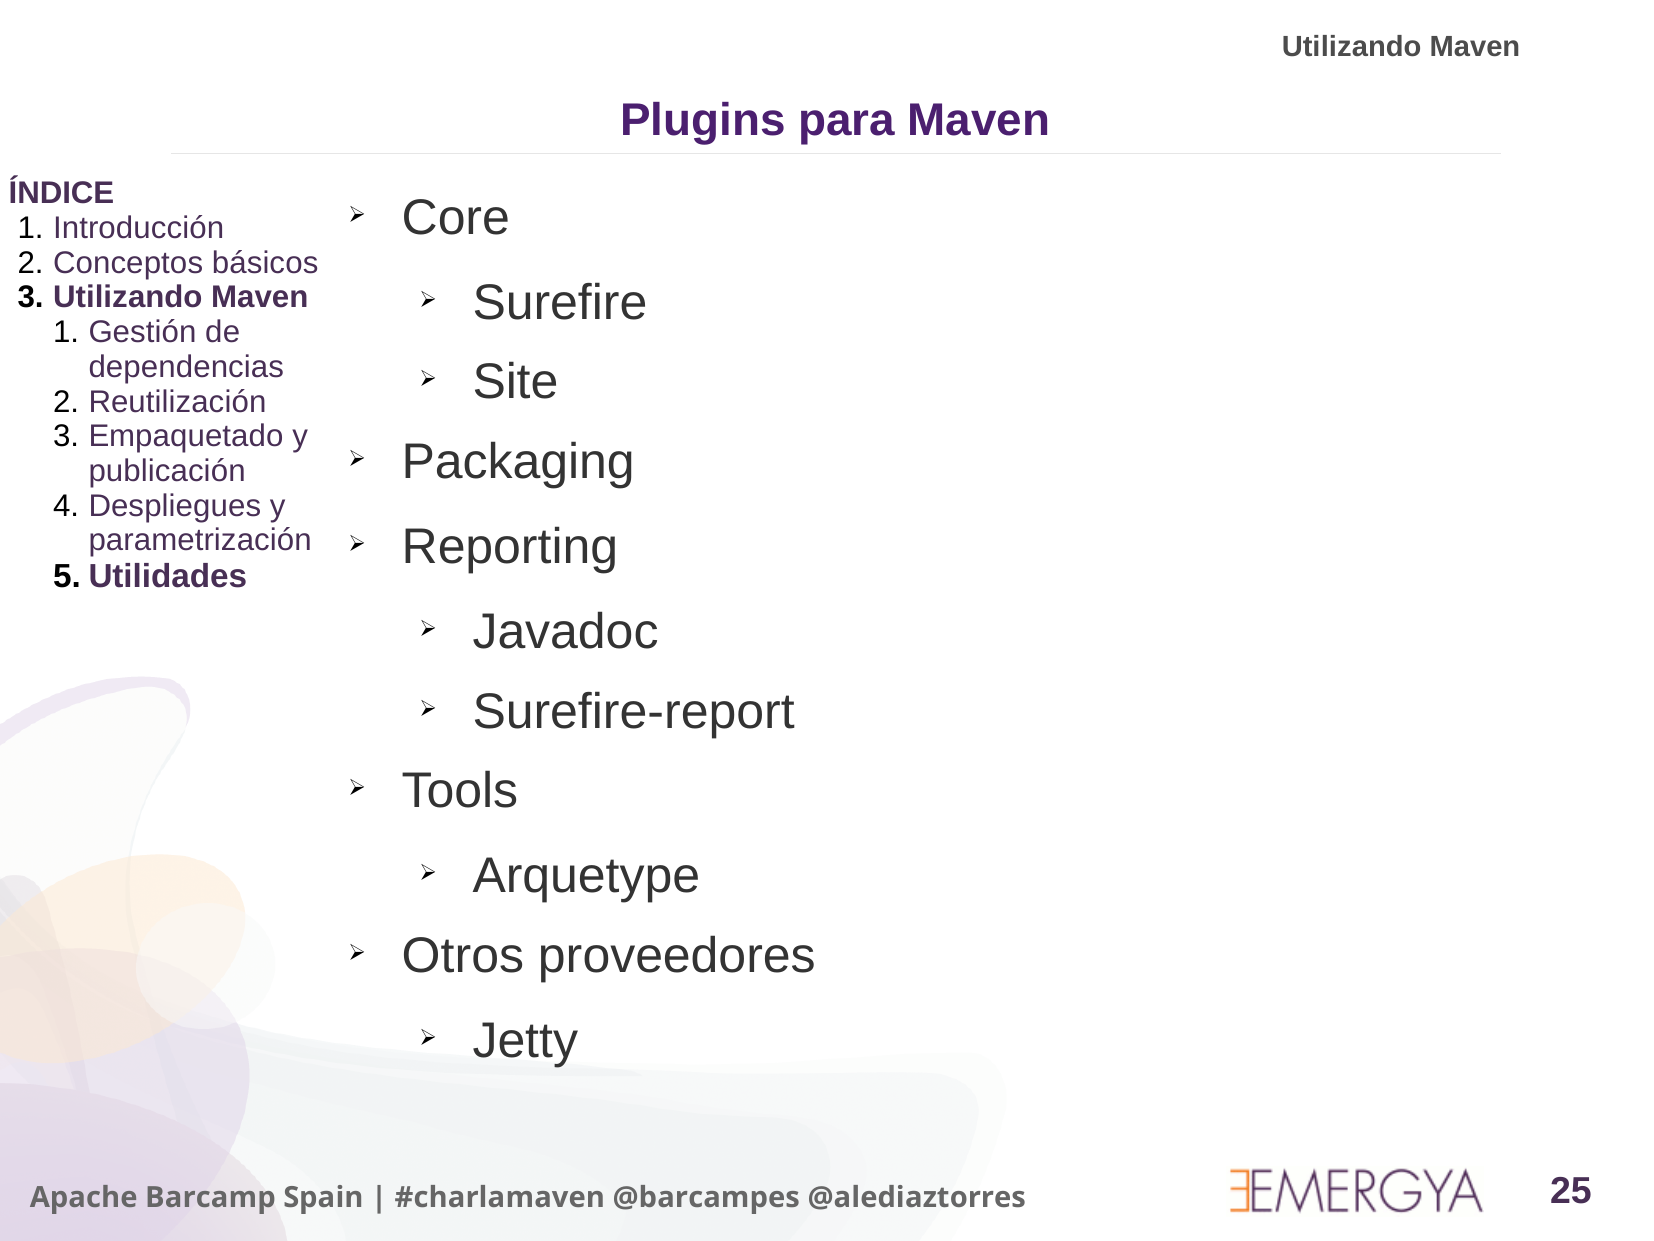

Utilizando Maven
Plugins para Maven
ÍNDICE
Introducción
Conceptos básicos
Utilizando Maven
Gestión de dependencias
Reutilización
Empaquetado y publicación
Despliegues y parametrización
Utilidades
#
Core
Surefire
Site
Packaging
Reporting
Javadoc
Surefire-report
Tools
Arquetype
Otros proveedores
Jetty